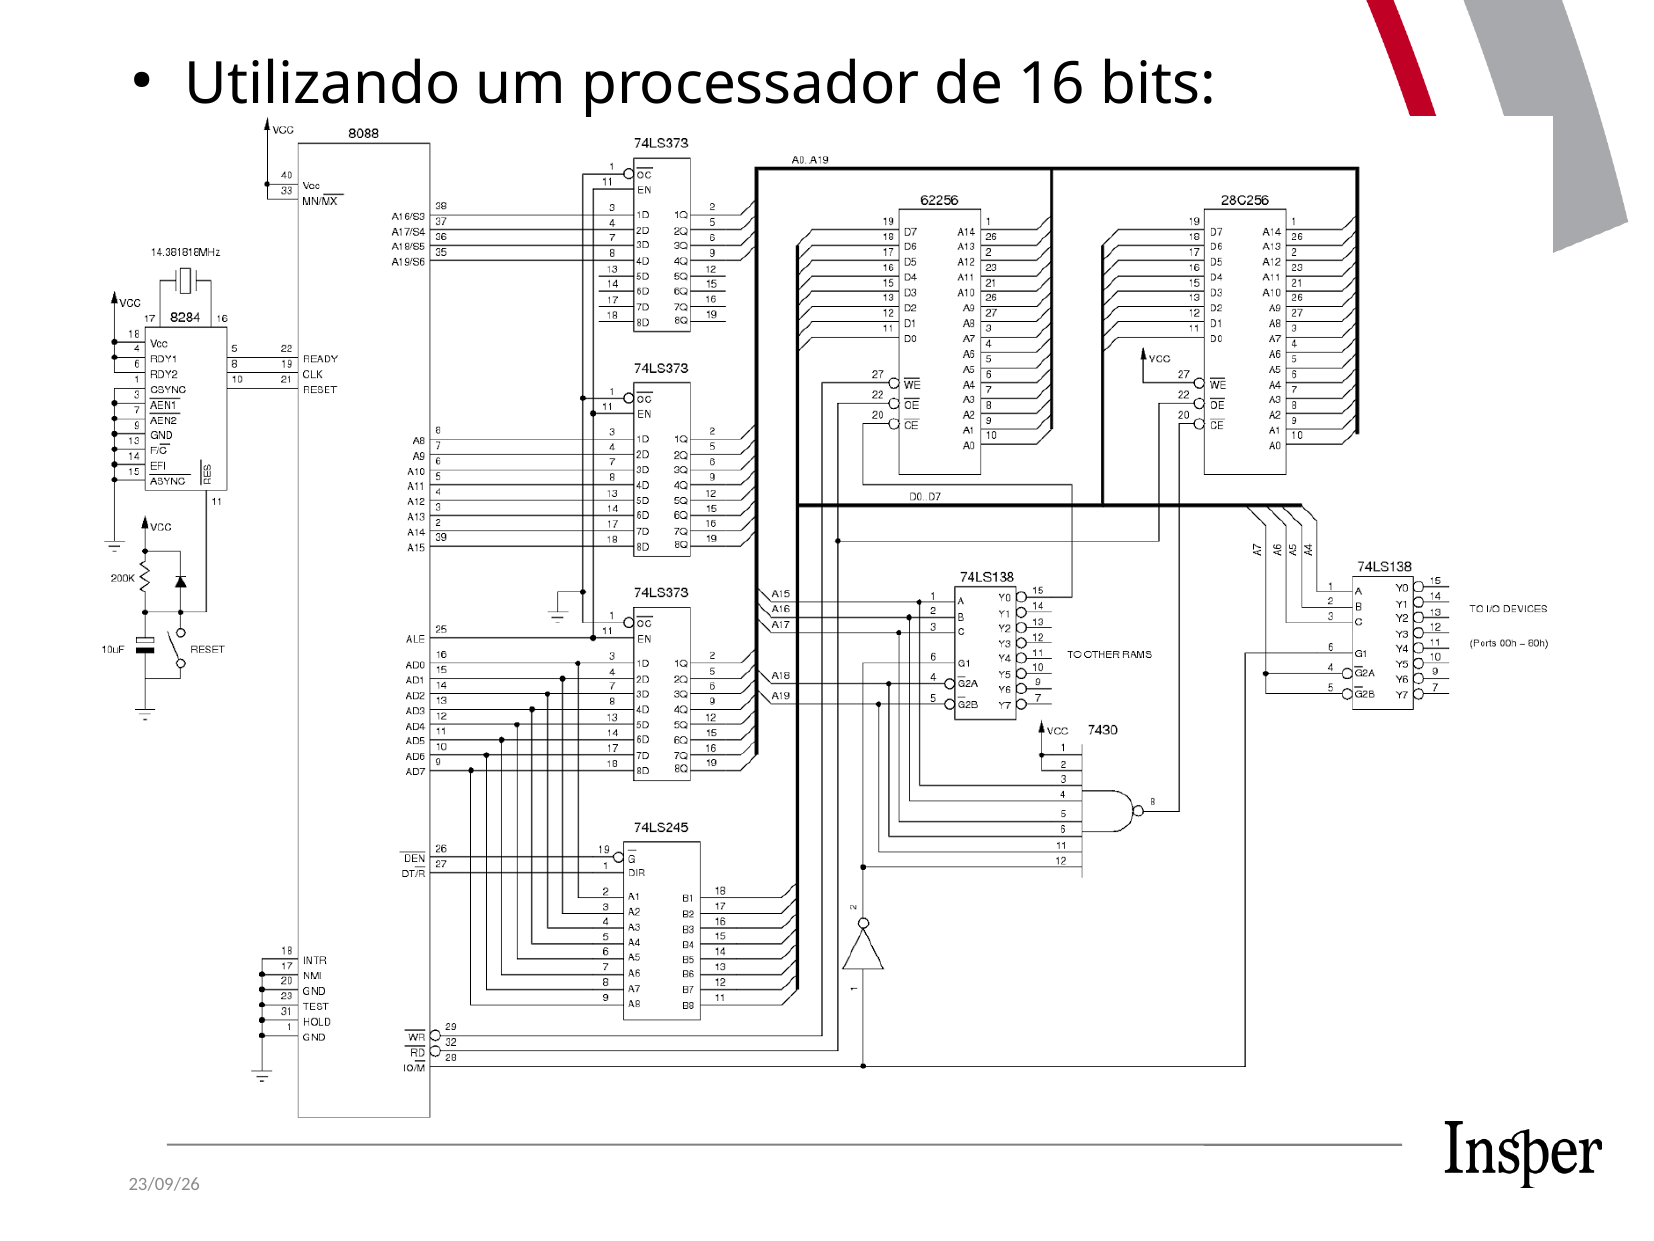

# Utilizando um processador de 16 bits: